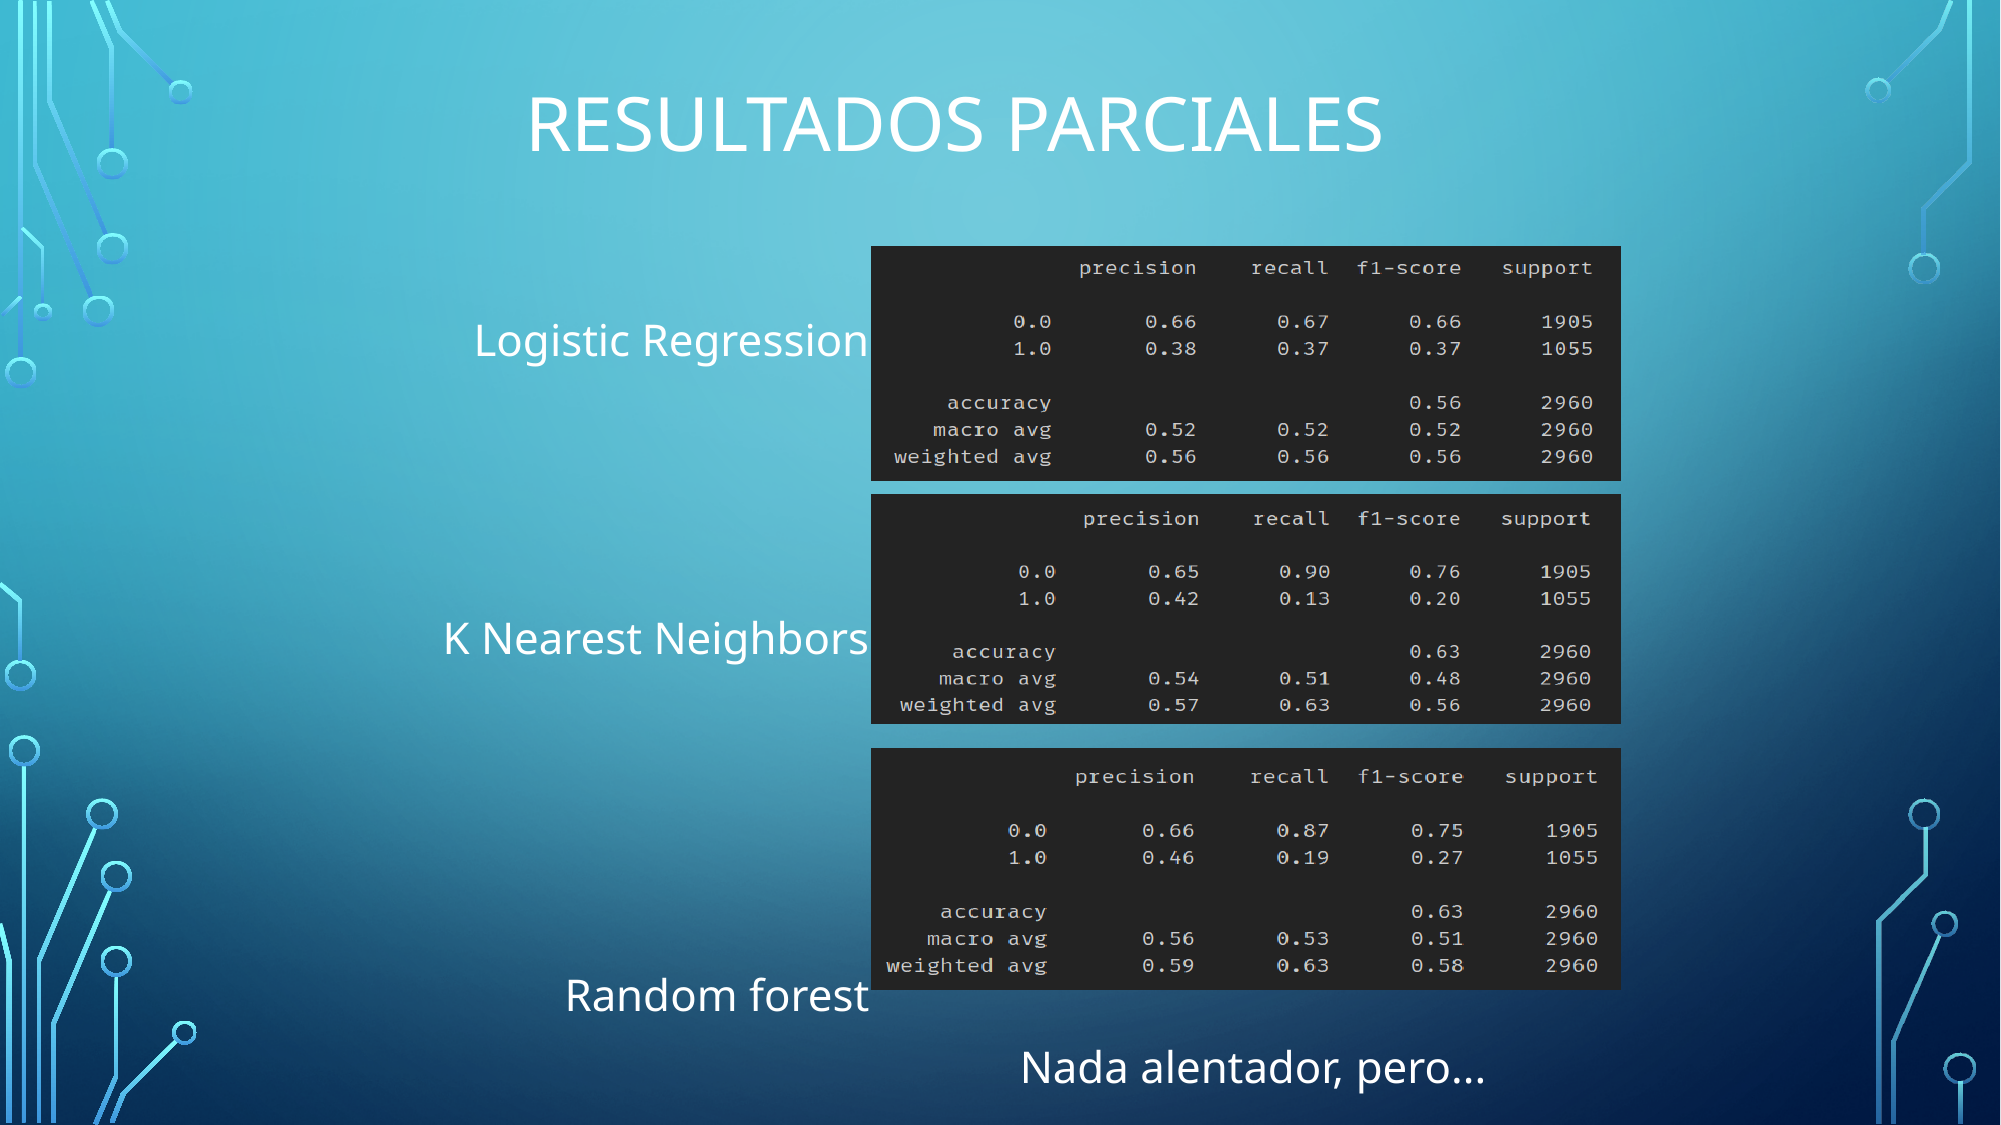

# Resultados Parciales
Logistic Regression
K Nearest Neighbors
Random forest
Nada alentador, pero...